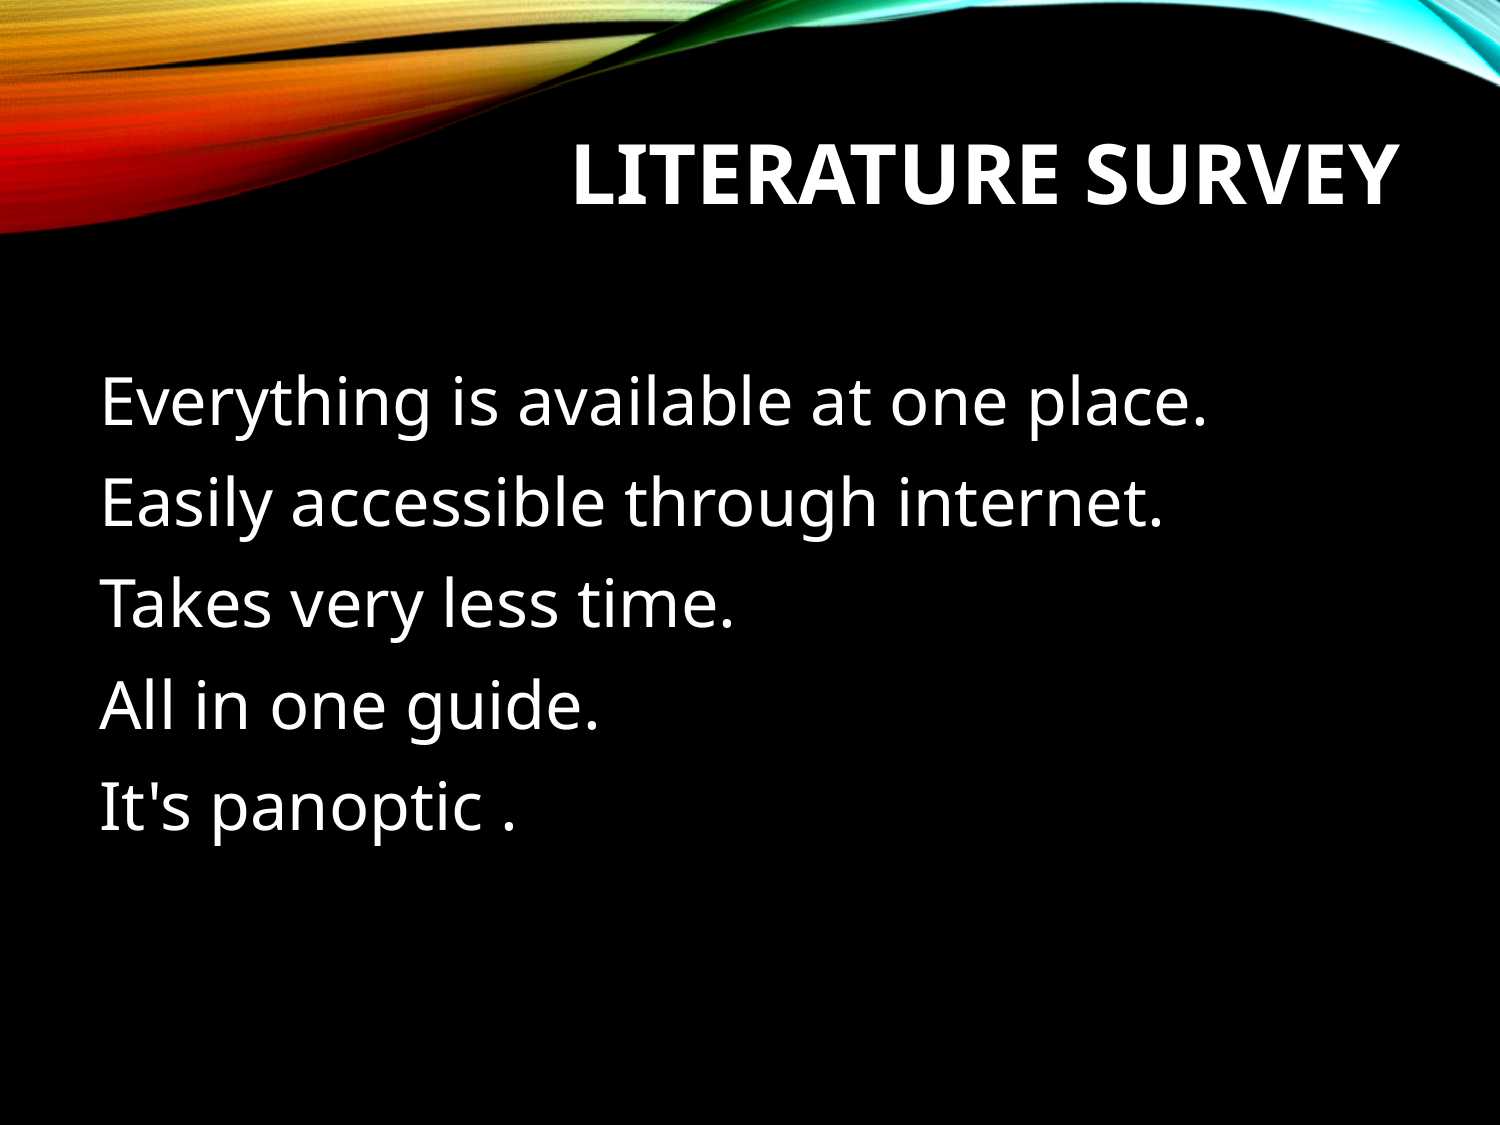

# LITERATURE SURVEY
Everything is available at one place.
Easily accessible through internet.
Takes very less time.
All in one guide.
It's panoptic .